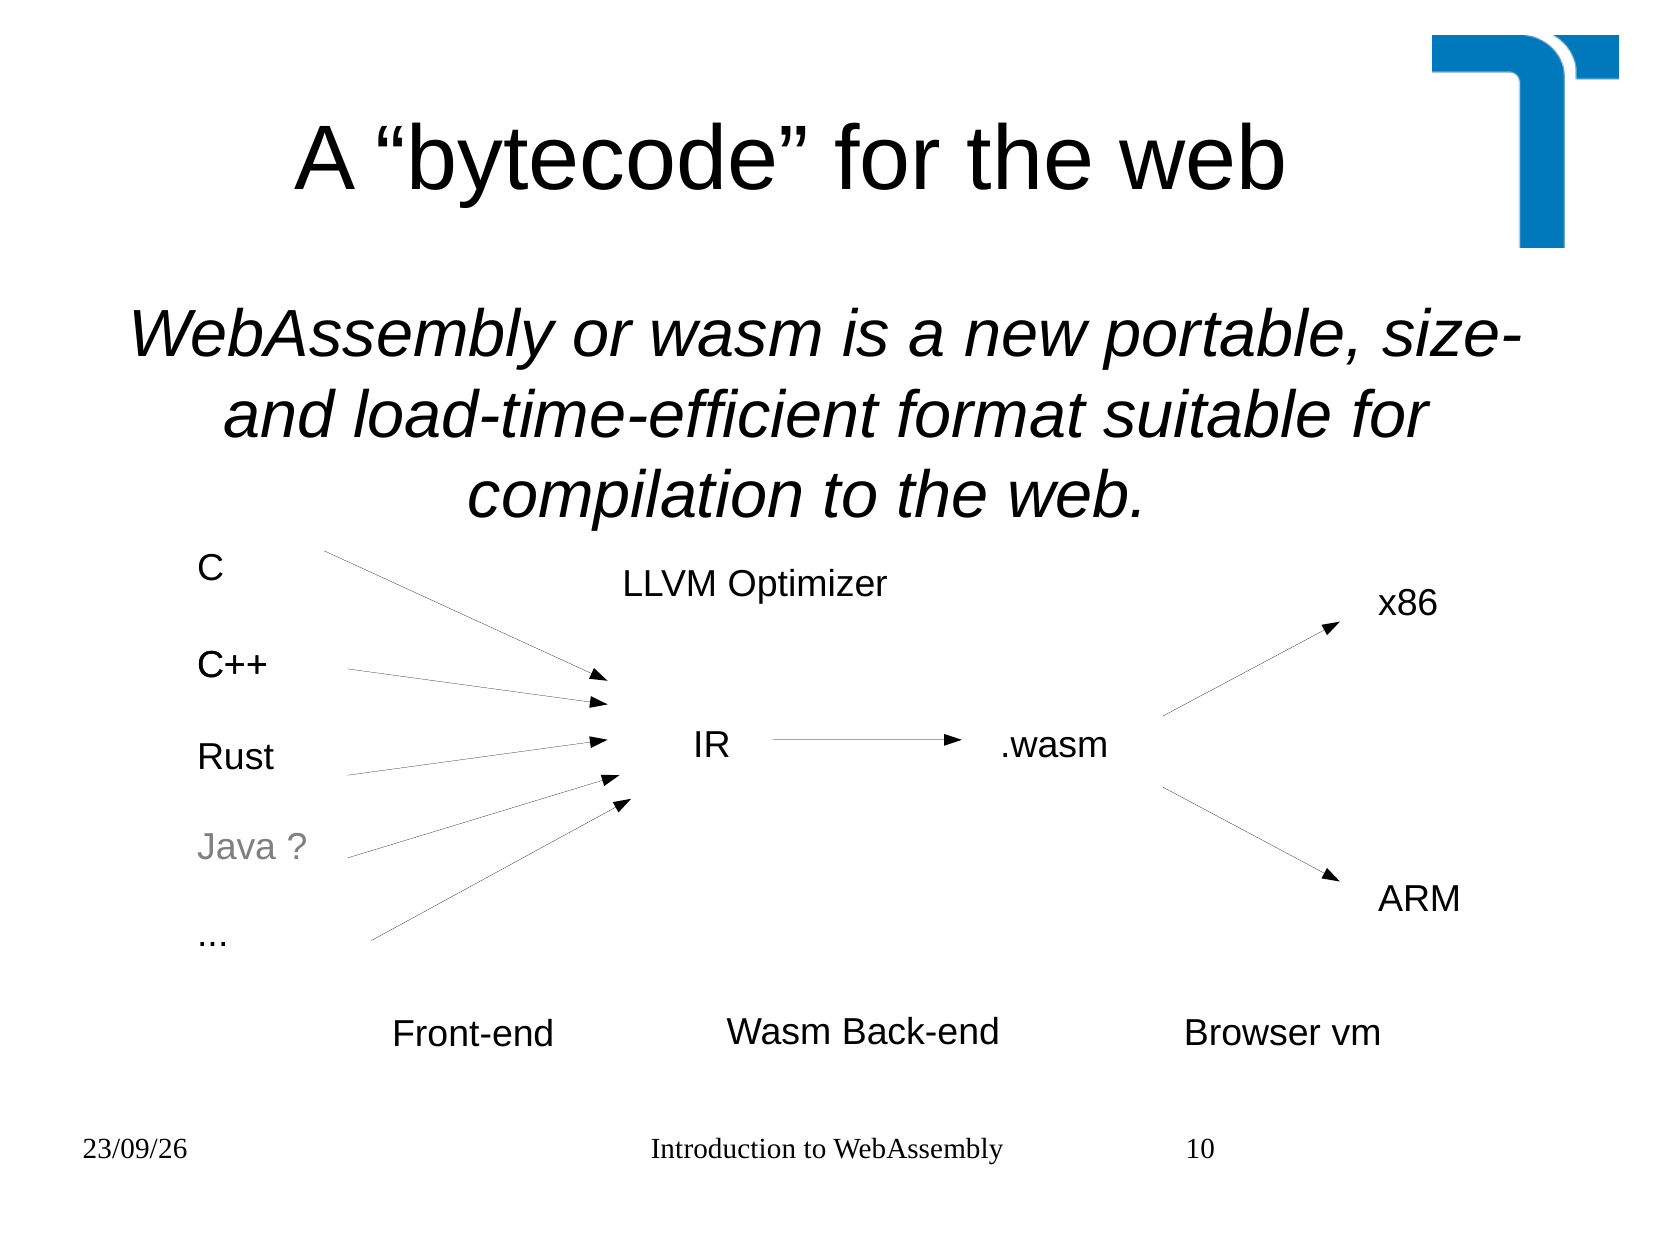

# A “bytecode” for the web
WebAssembly or wasm is a new portable, size- and load-time-efficient format suitable for compilation to the web.
C
LLVM Optimizer
x86
C++
C++
IR
.wasm
Rust
Java ?
ARM
...
Wasm Back-end
Browser vm
Front-end
Introduction to WebAssembly
9